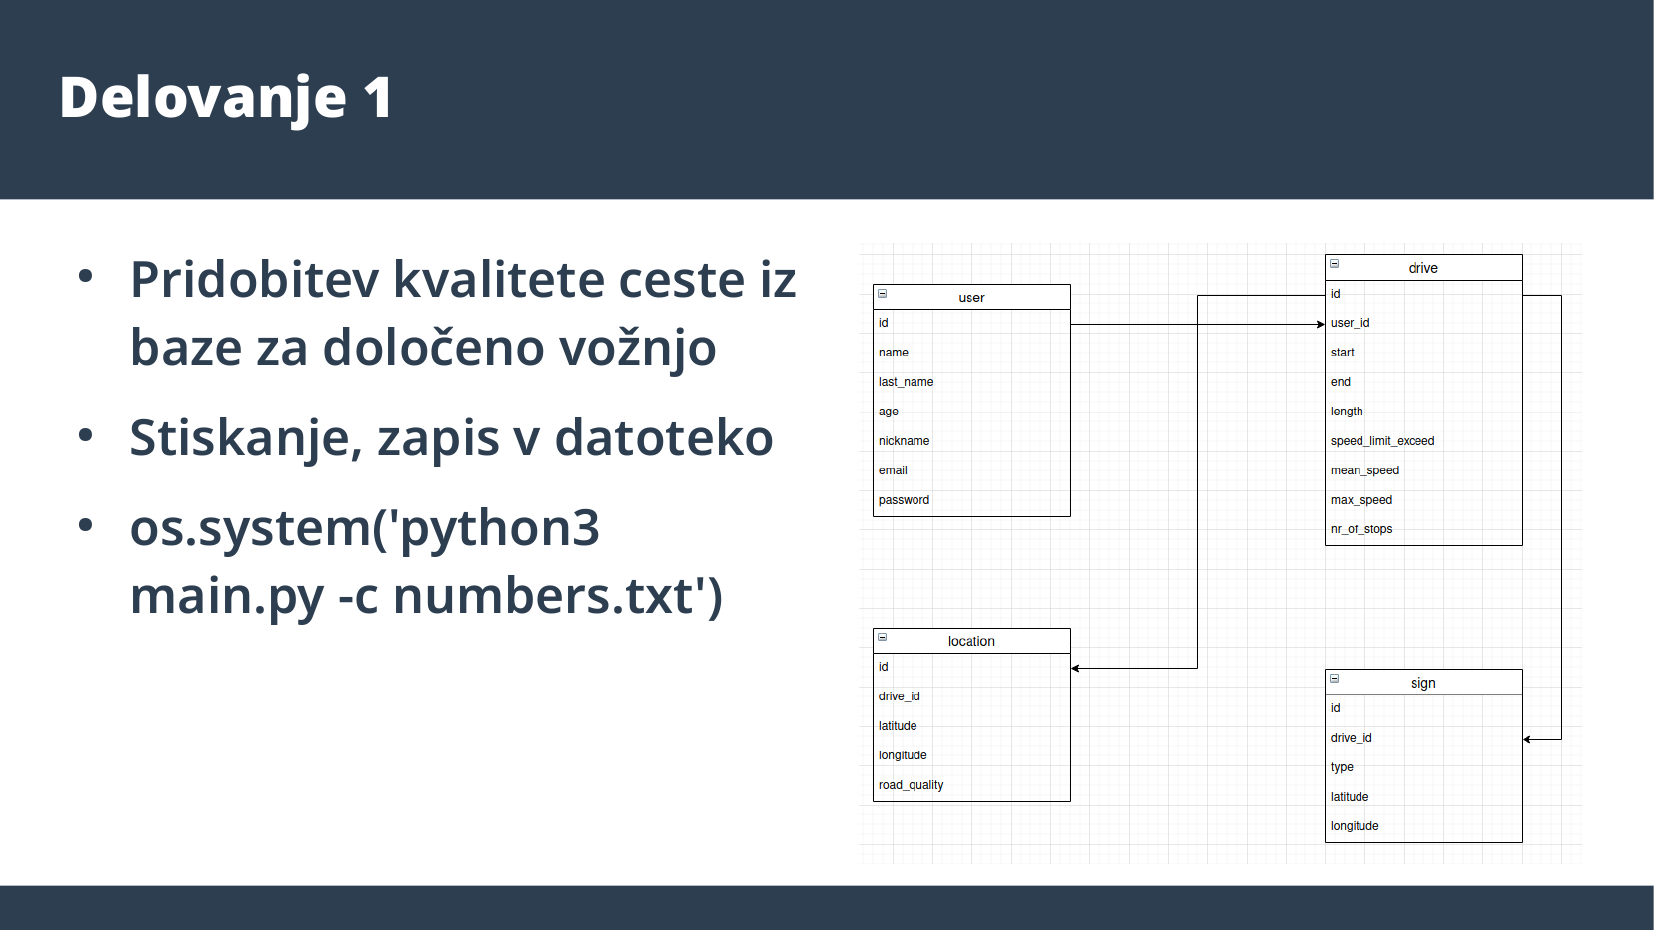

# Delovanje 1
Pridobitev kvalitete ceste iz baze za določeno vožnjo
Stiskanje, zapis v datoteko
os.system('python3 main.py -c numbers.txt')